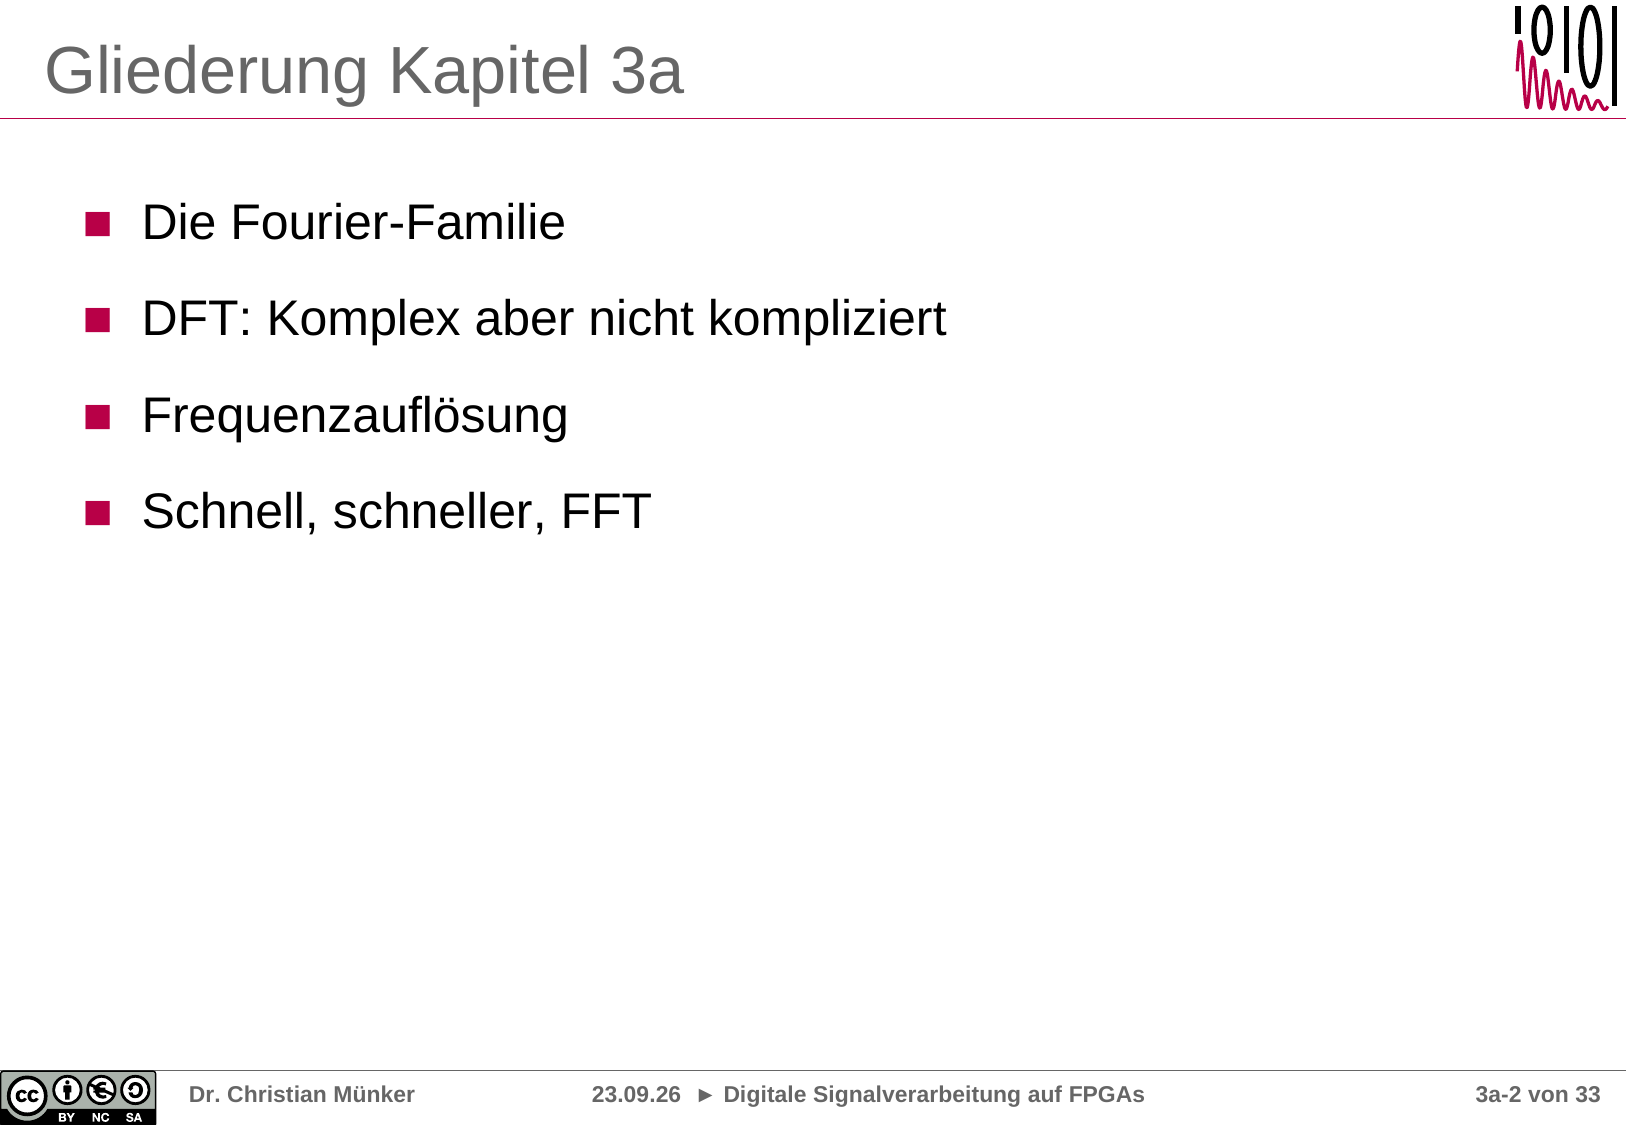

# Gliederung Kapitel 3a
Die Fourier-Familie
DFT: Komplex aber nicht kompliziert
Frequenzauflösung
Schnell, schneller, FFT